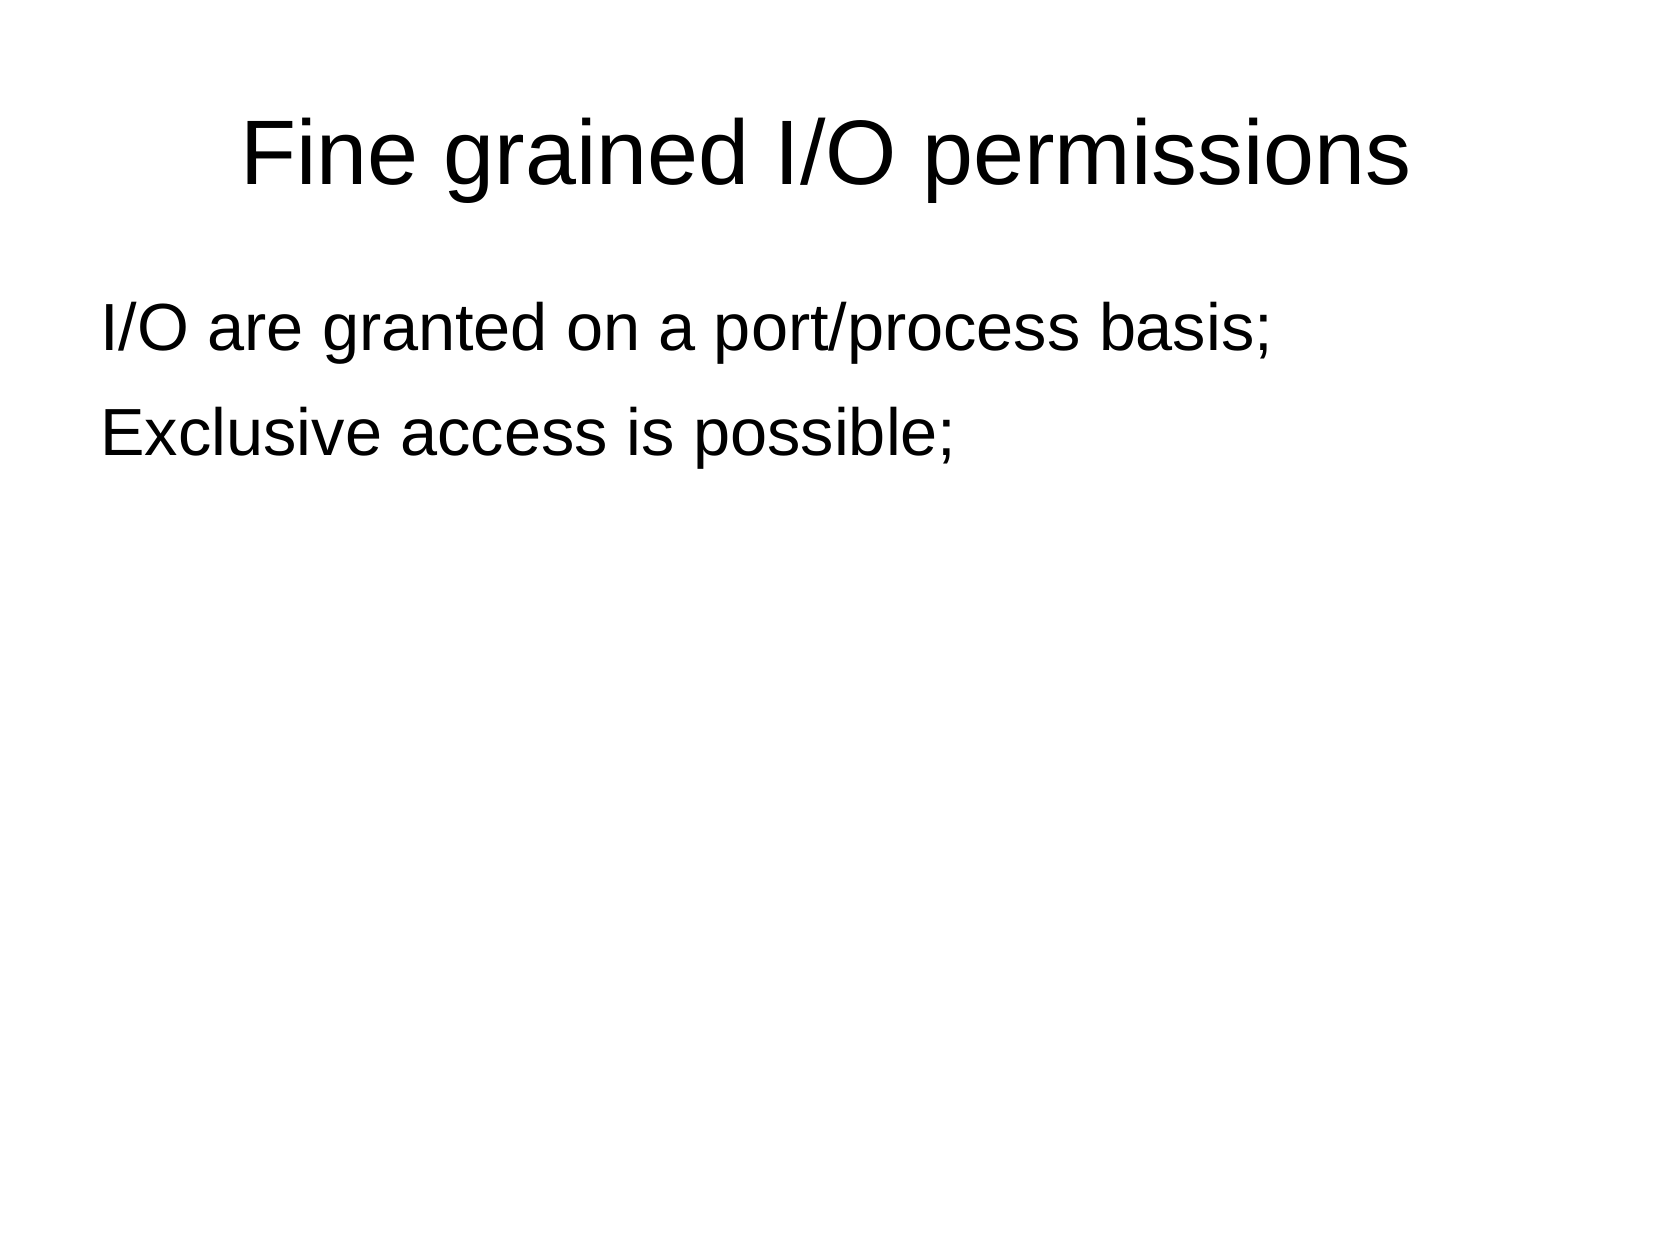

# Fine grained I/O permissions
I/O are granted on a port/process basis;
Exclusive access is possible;